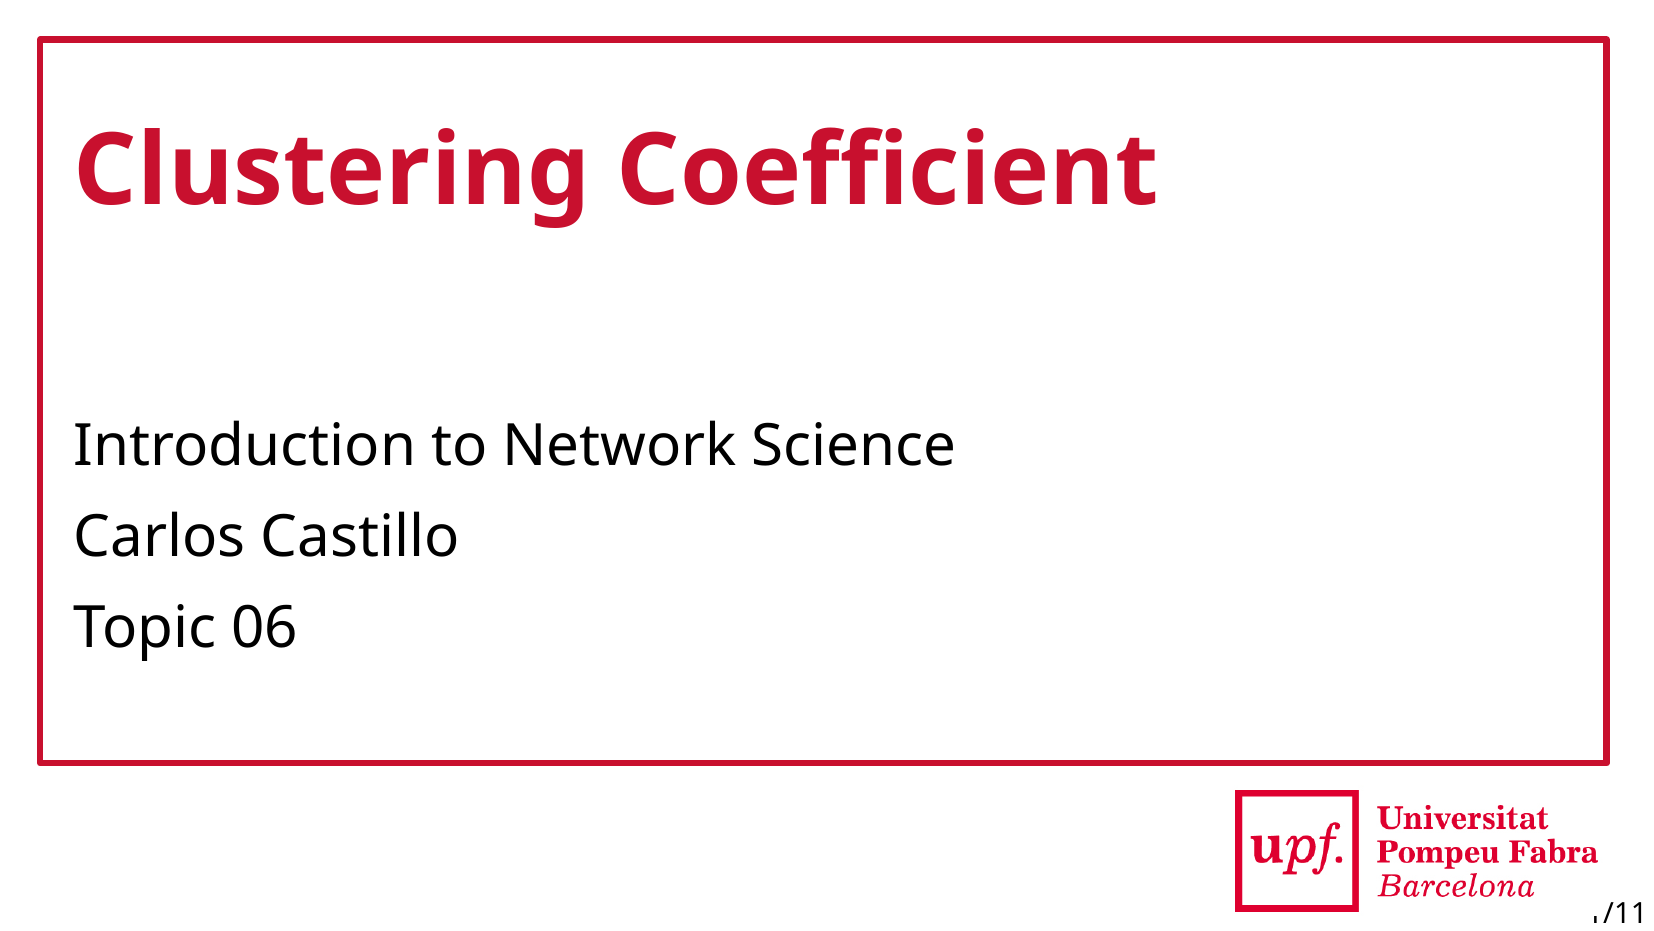

Clustering Coefficient
Introduction to Network Science
Carlos Castillo
Topic 06
1